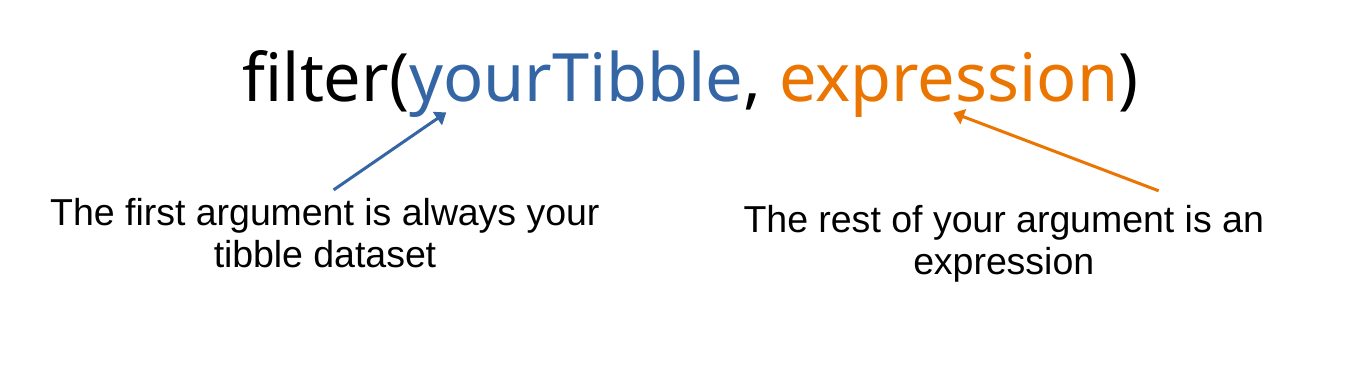

# filter(yourTibble, expression)
The first argument is always your tibble dataset
The rest of your argument is an expression